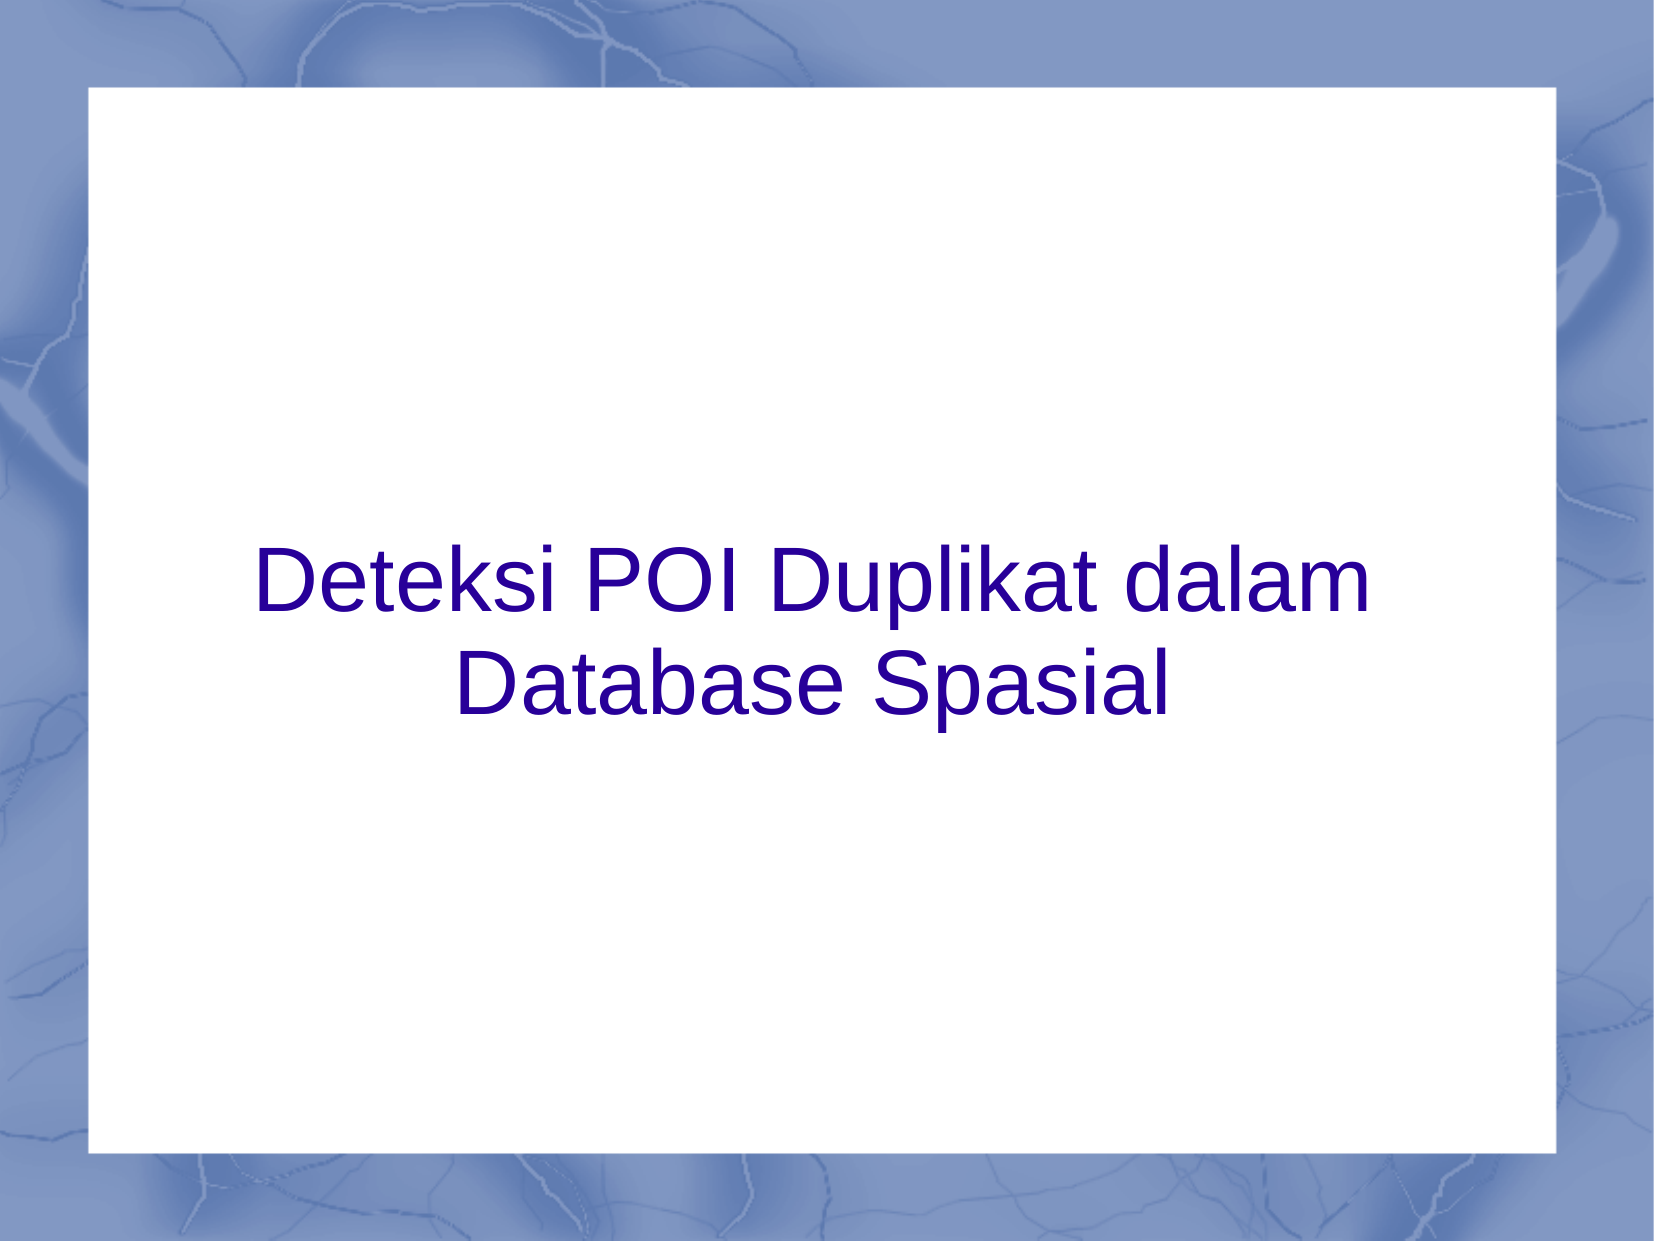

# Deteksi POI Duplikat dalam Database Spasial